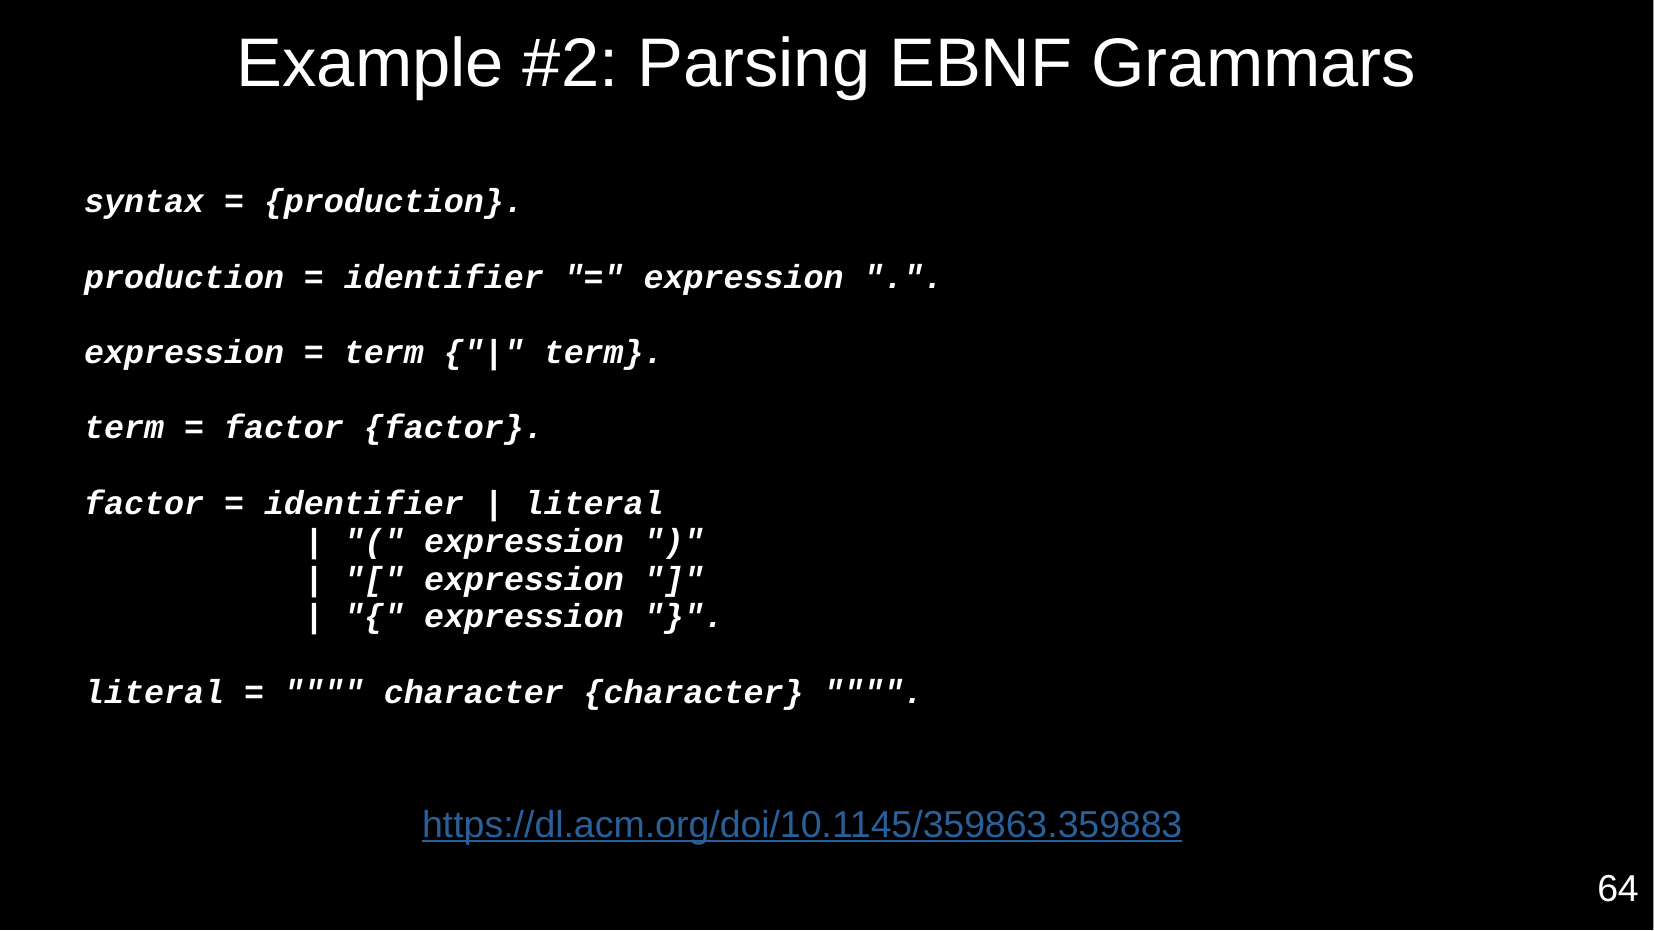

# Example #2: Parsing EBNF Grammars
syntax = {production}.
production = identifier "=" expression ".".
expression = term {"|" term}.
term = factor {factor}.
factor = identifier | literal
 | "(" expression ")"
 | "[" expression "]"
 | "{" expression "}".
literal = """" character {character} """".
https://dl.acm.org/doi/10.1145/359863.359883